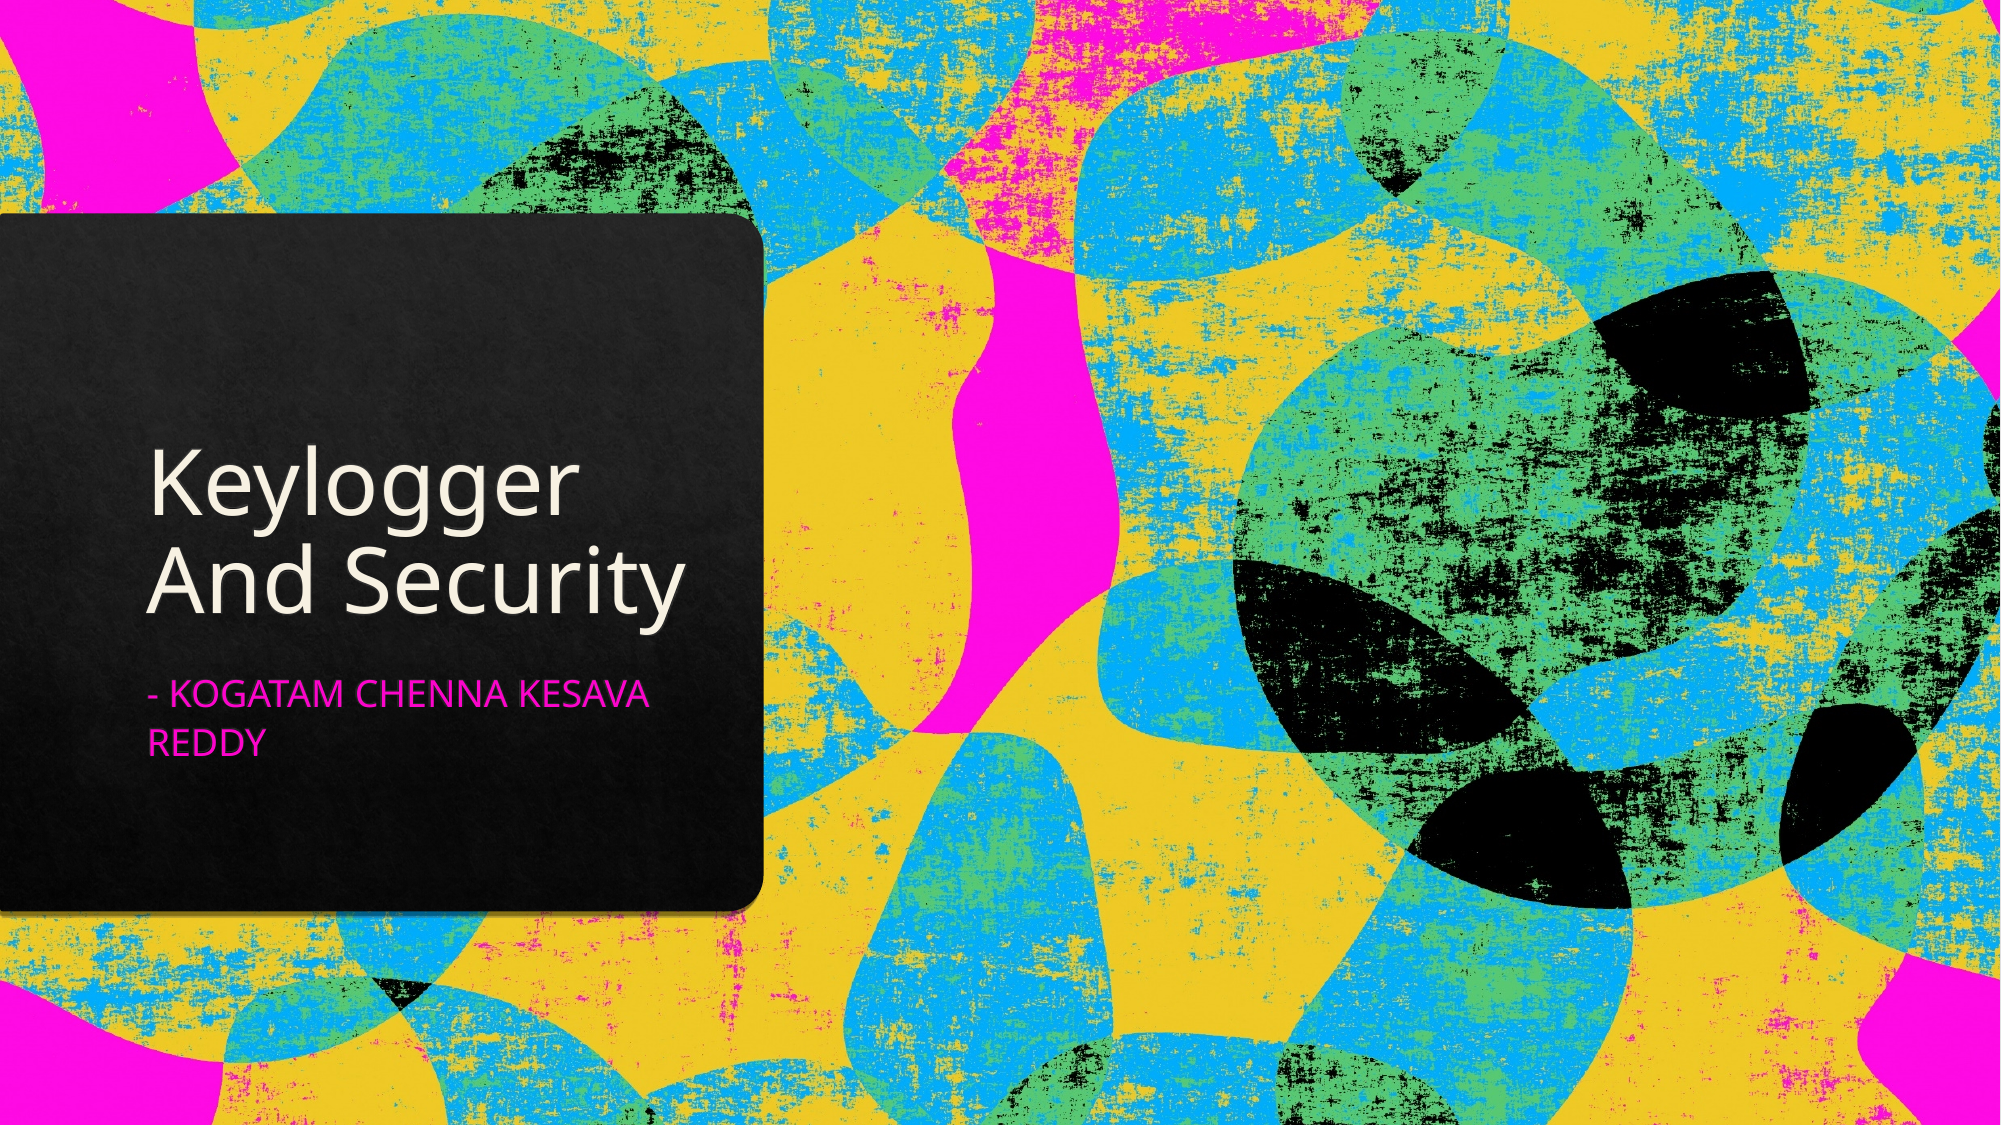

# Keylogger And Security
- KOGATAM CHENNA KESAVA REDDY